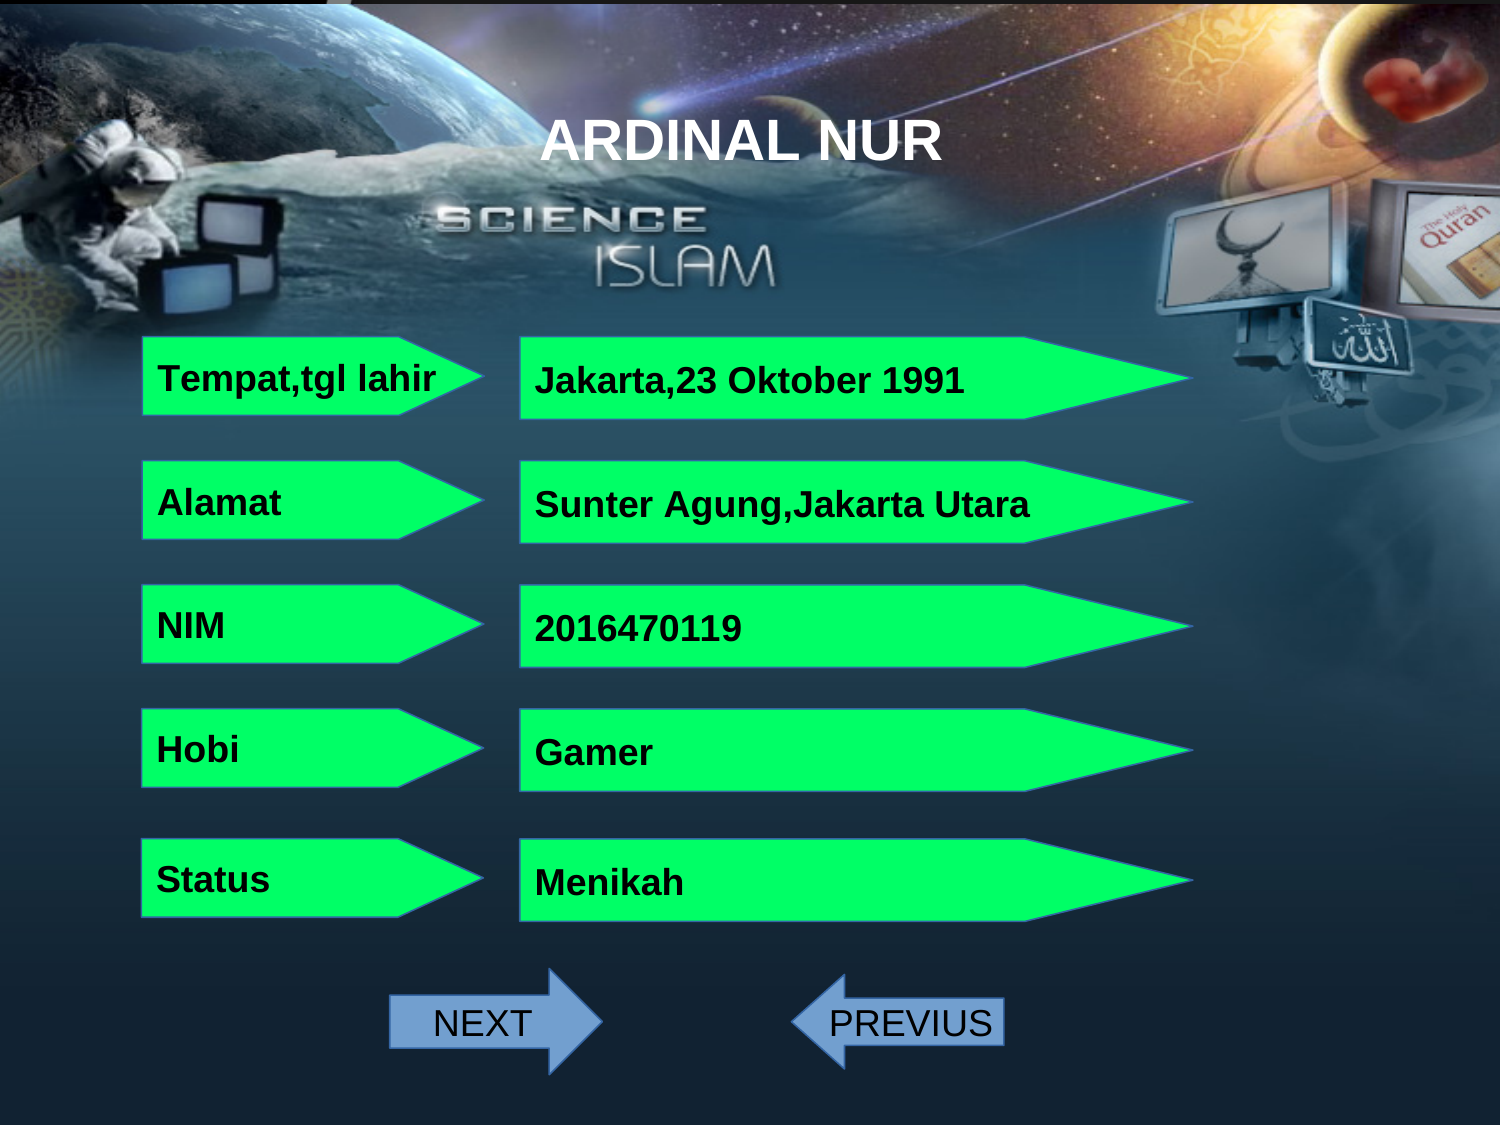

ARDINAL NUR
Tempat,tgl lahir
Jakarta,23 Oktober 1991
Alamat
Sunter Agung,Jakarta Utara
NIM
2016470119
Hobi
Gamer
Status
Menikah
NEXT
PREVIUS